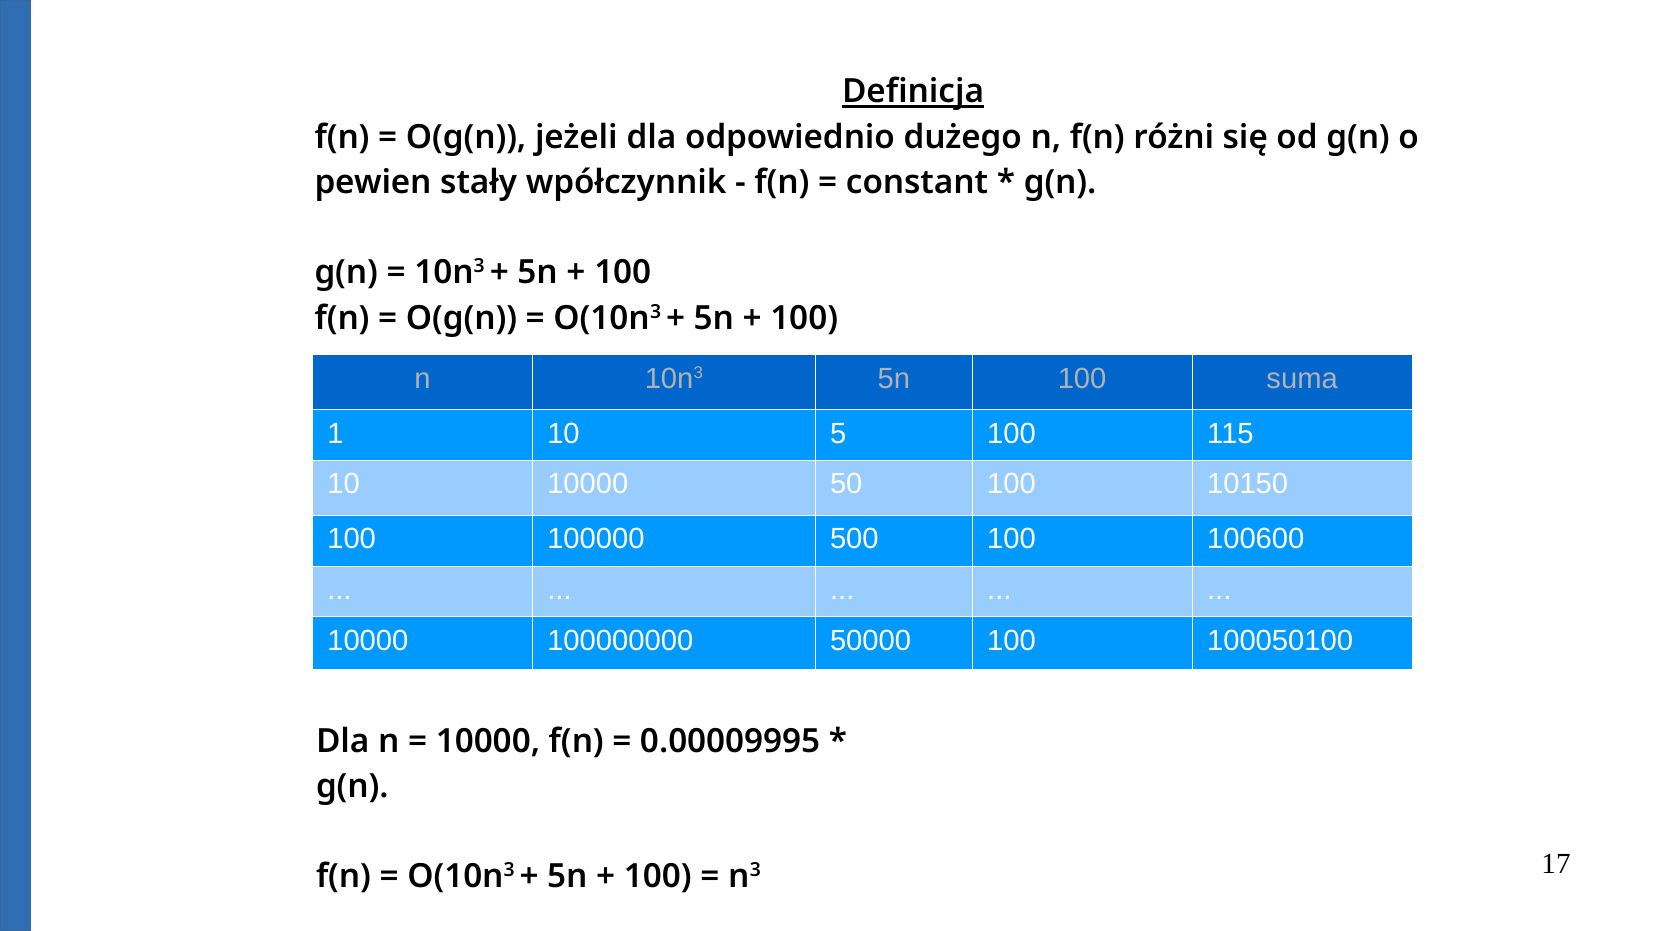

Definicja
f(n) = O(g(n)), jeżeli dla odpowiednio dużego n, f(n) różni się od g(n) o pewien stały wpółczynnik - f(n) = constant * g(n).
g(n) = 10n3 + 5n + 100
f(n) = O(g(n)) = O(10n3 + 5n + 100)
| n | 10n3 | 5n | 100 | suma |
| --- | --- | --- | --- | --- |
| 1 | 10 | 5 | 100 | 115 |
| 10 | 10000 | 50 | 100 | 10150 |
| 100 | 100000 | 500 | 100 | 100600 |
| ... | ... | ... | ... | ... |
| 10000 | 100000000 | 50000 | 100 | 100050100 |
Dla n = 10000, f(n) = 0.00009995 * g(n).
f(n) = O(10n3 + 5n + 100) = n3
17